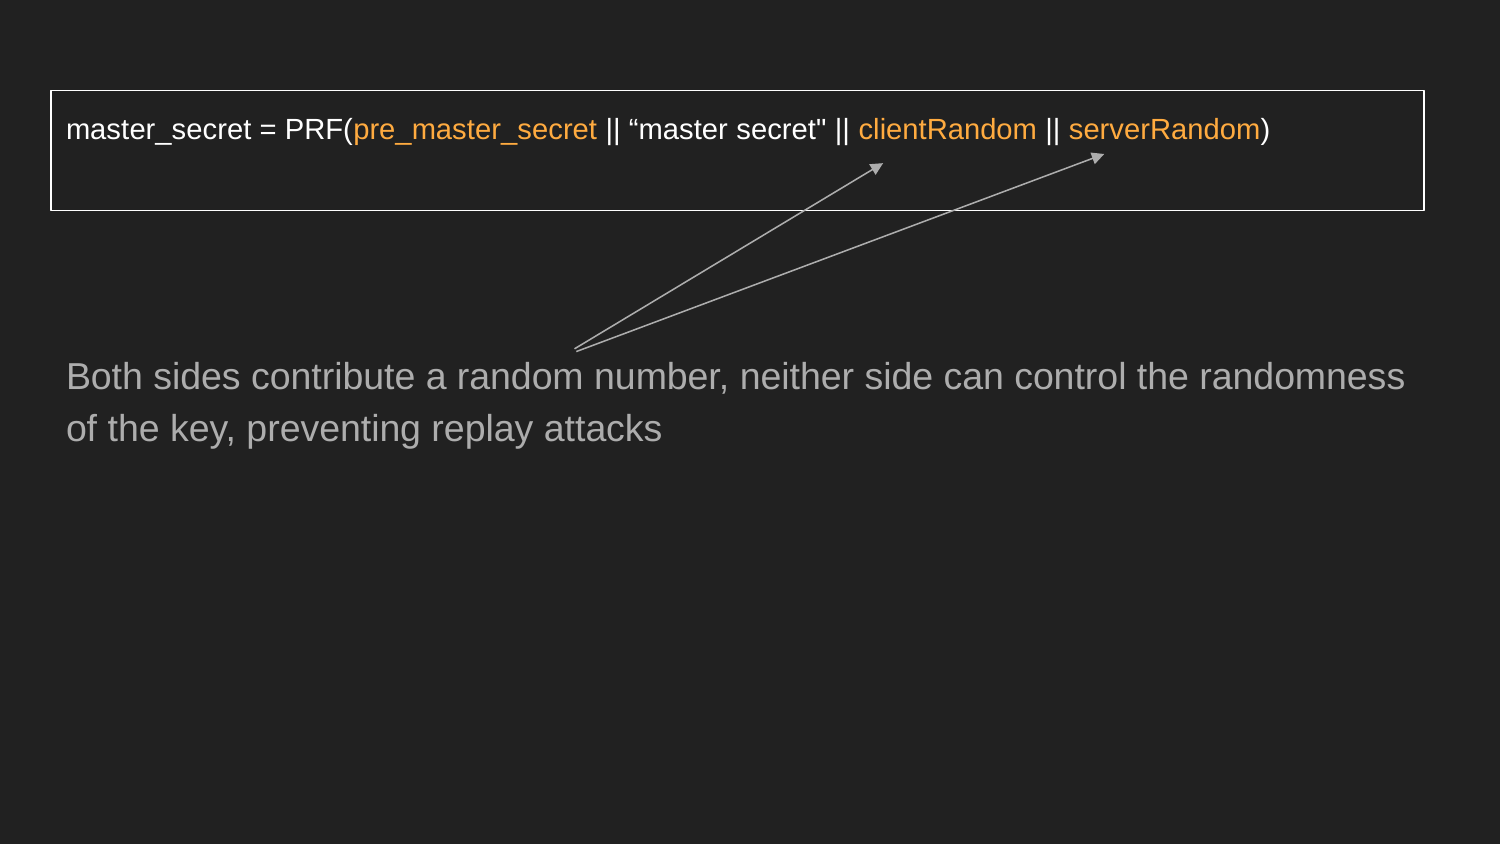

master_secret = PRF(pre_master_secret || “master secret" || clientRandom || serverRandom)
# Both sides contribute a random number, neither side can control the randomness of the key, preventing replay attacks